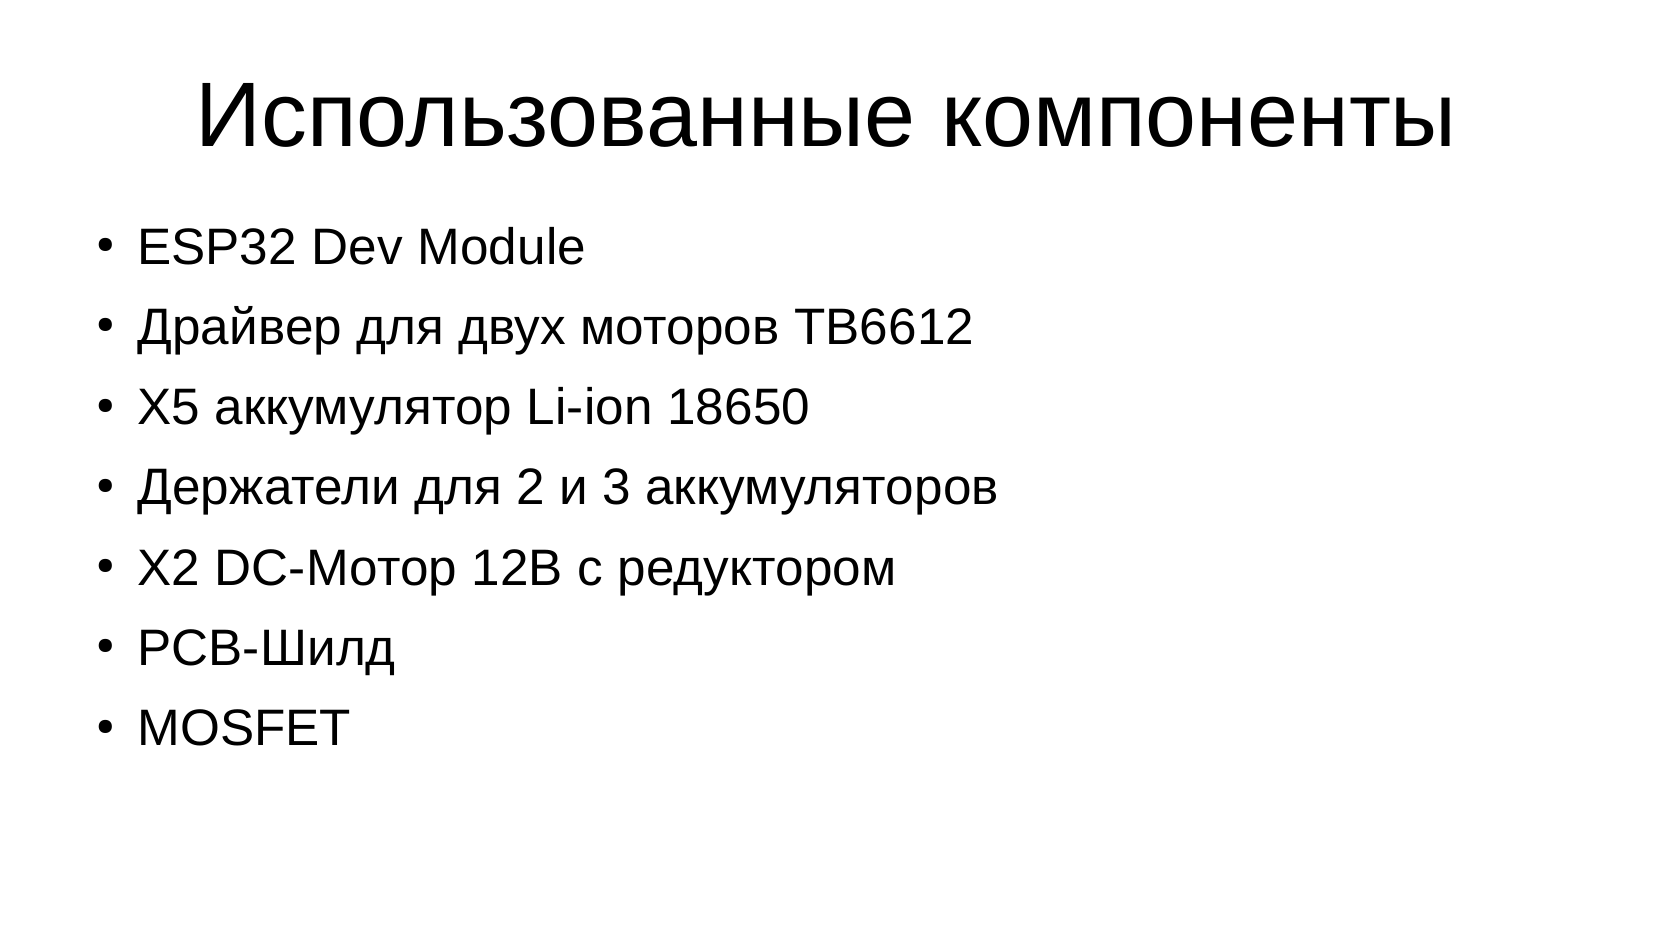

# Использованные компоненты
ESP32 Dev Module
Драйвер для двух моторов TB6612
X5 аккумулятор Li-ion 18650
Держатели для 2 и 3 аккумуляторов
X2 DC-Мотор 12В с редуктором
PCB-Шилд
MOSFET